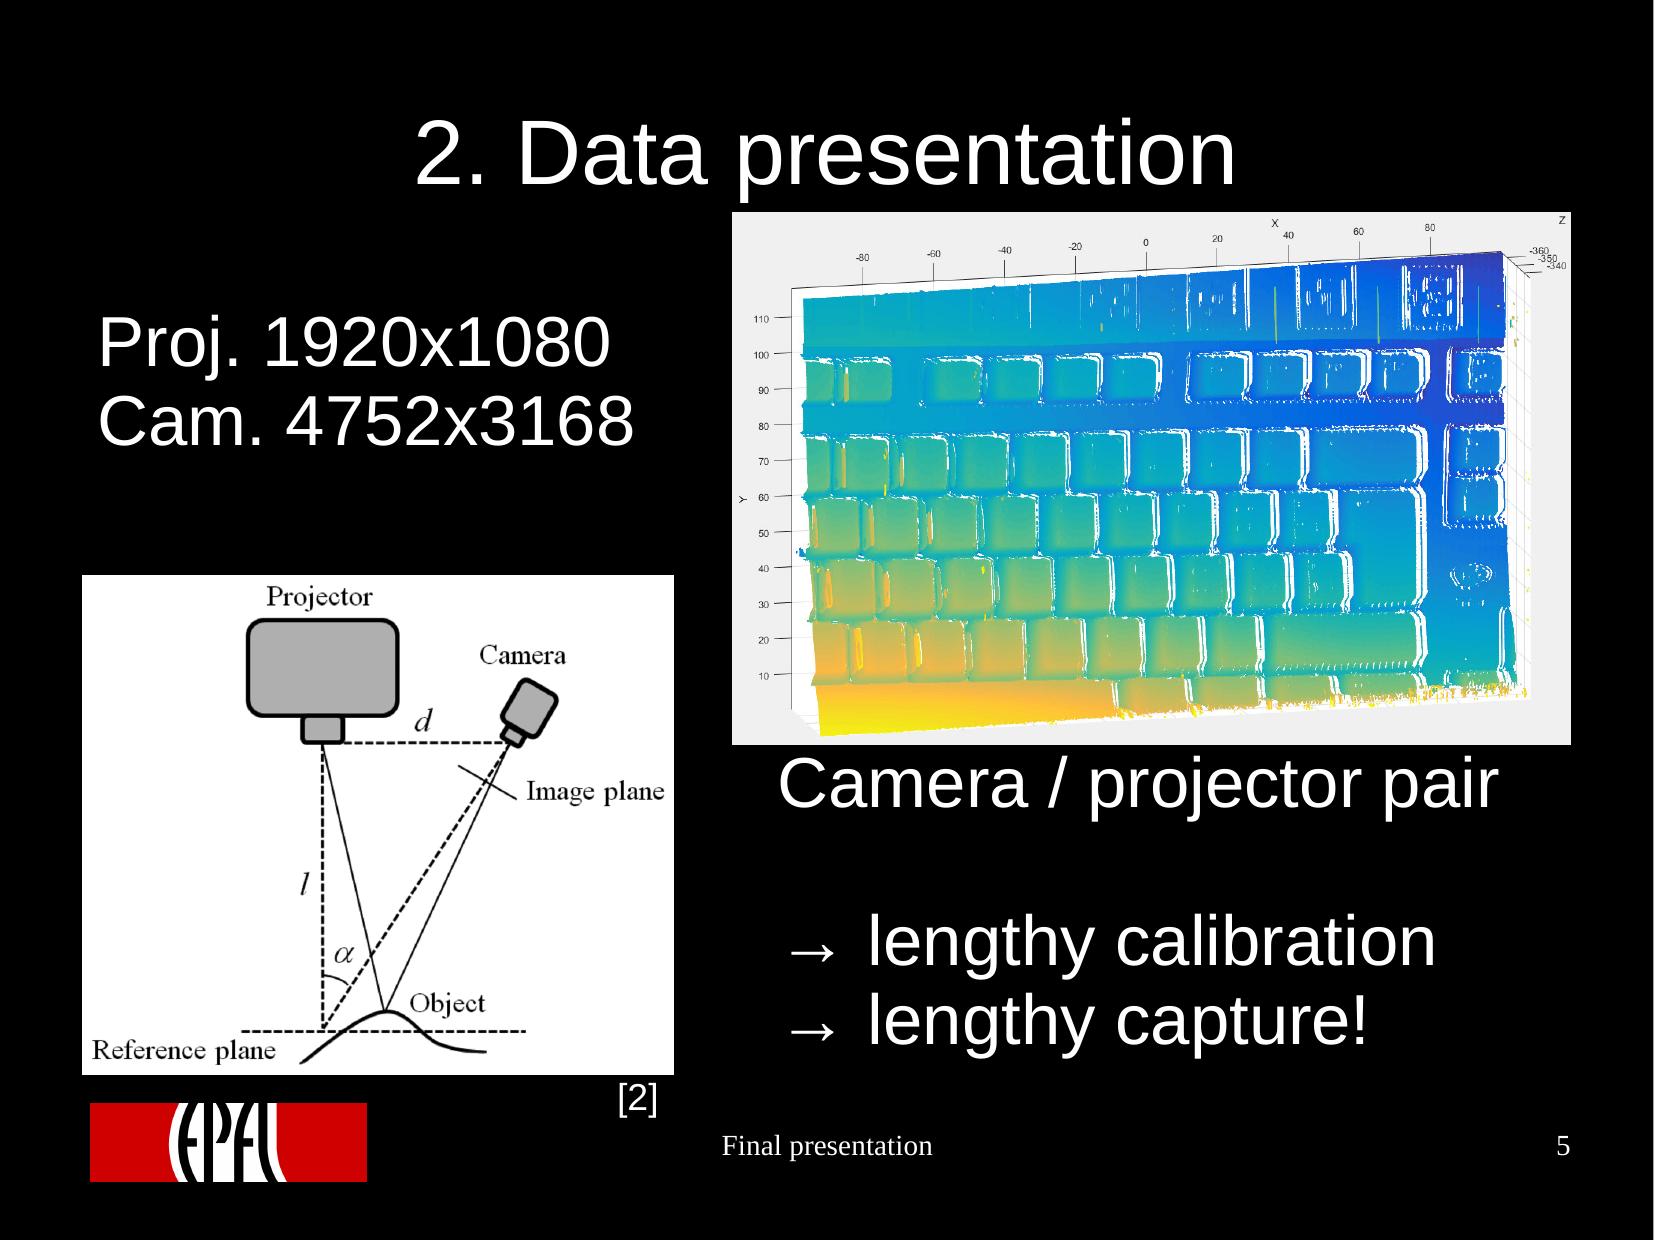

# 2. Data presentation
Camera / projector pair
→ lengthy calibration
→ lengthy capture!
Proj. 1920x1080
Cam. 4752x3168
[2]
Final presentation
5